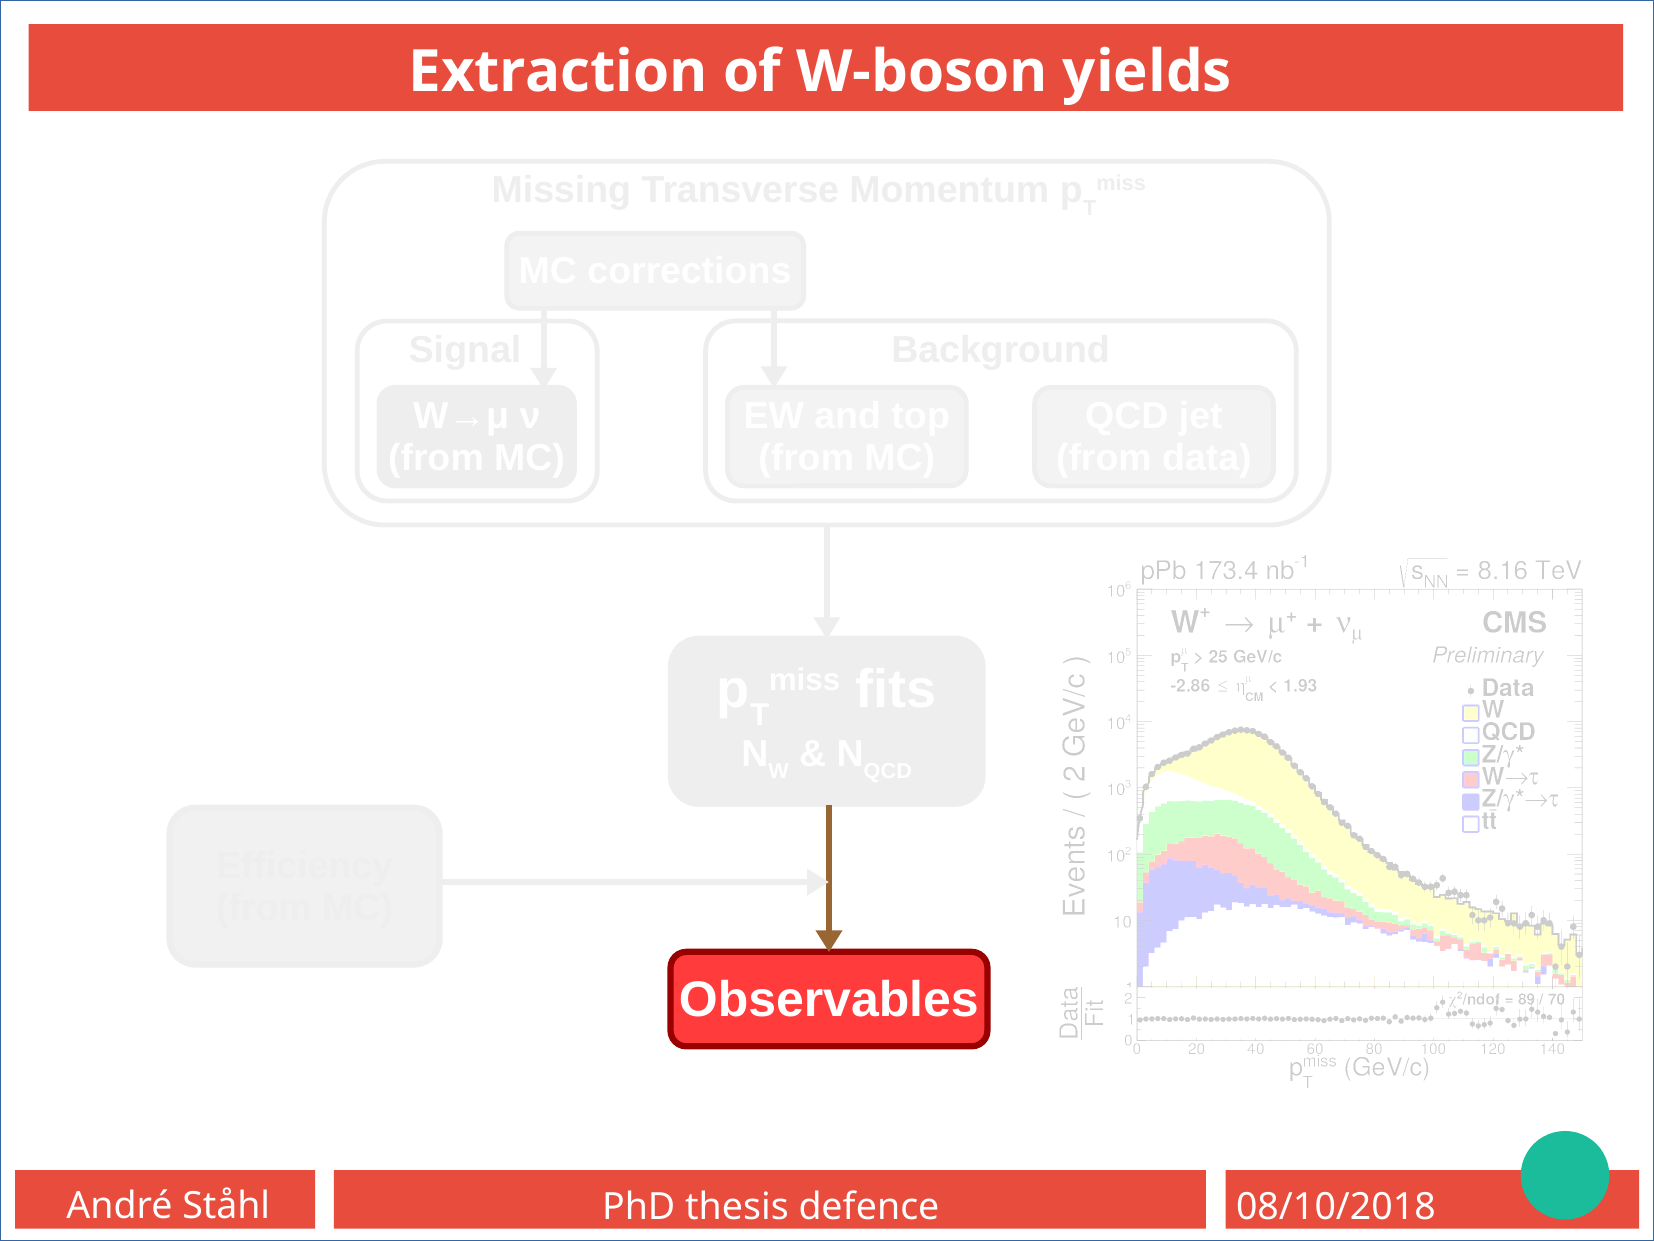

# Extraction of W-boson yields
Missing Transverse Momentum pTmiss
MC corrections
Signal
Background
W→μ ν
(from MC)
EW and top
(from MC)
QCD jet
(from data)
pTmiss fits
NW & NQCD
Efficiency
(from MC)
Observables
08/10/2018